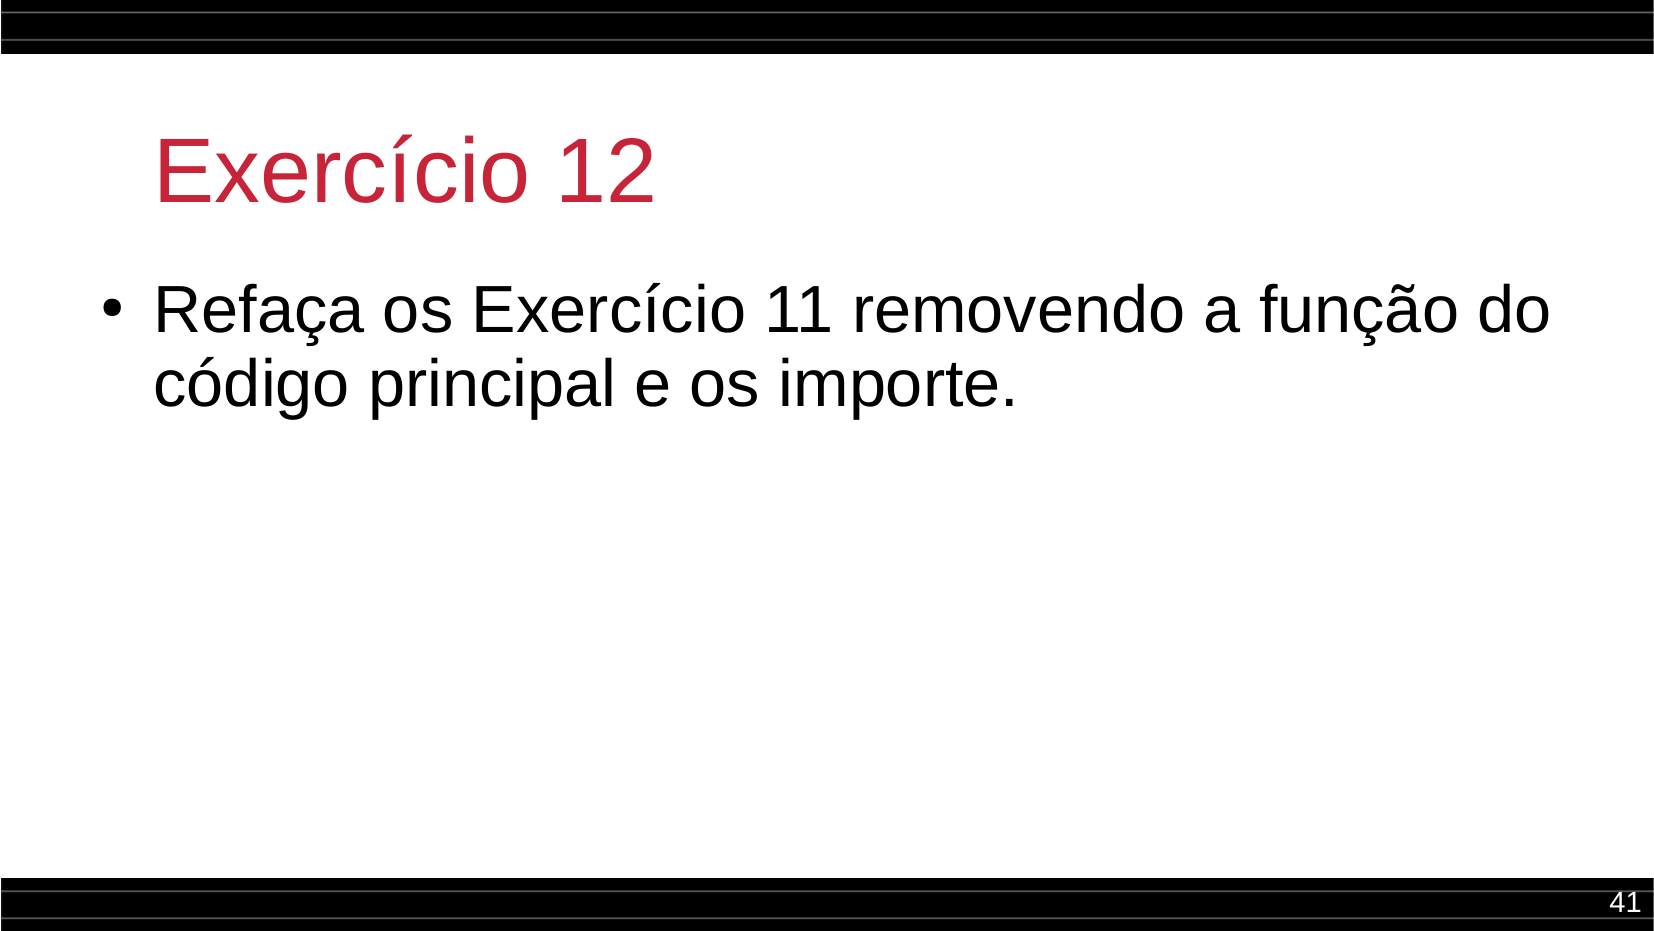

# Exercício 12
Refaça os Exercício 11 removendo a função do código principal e os importe.